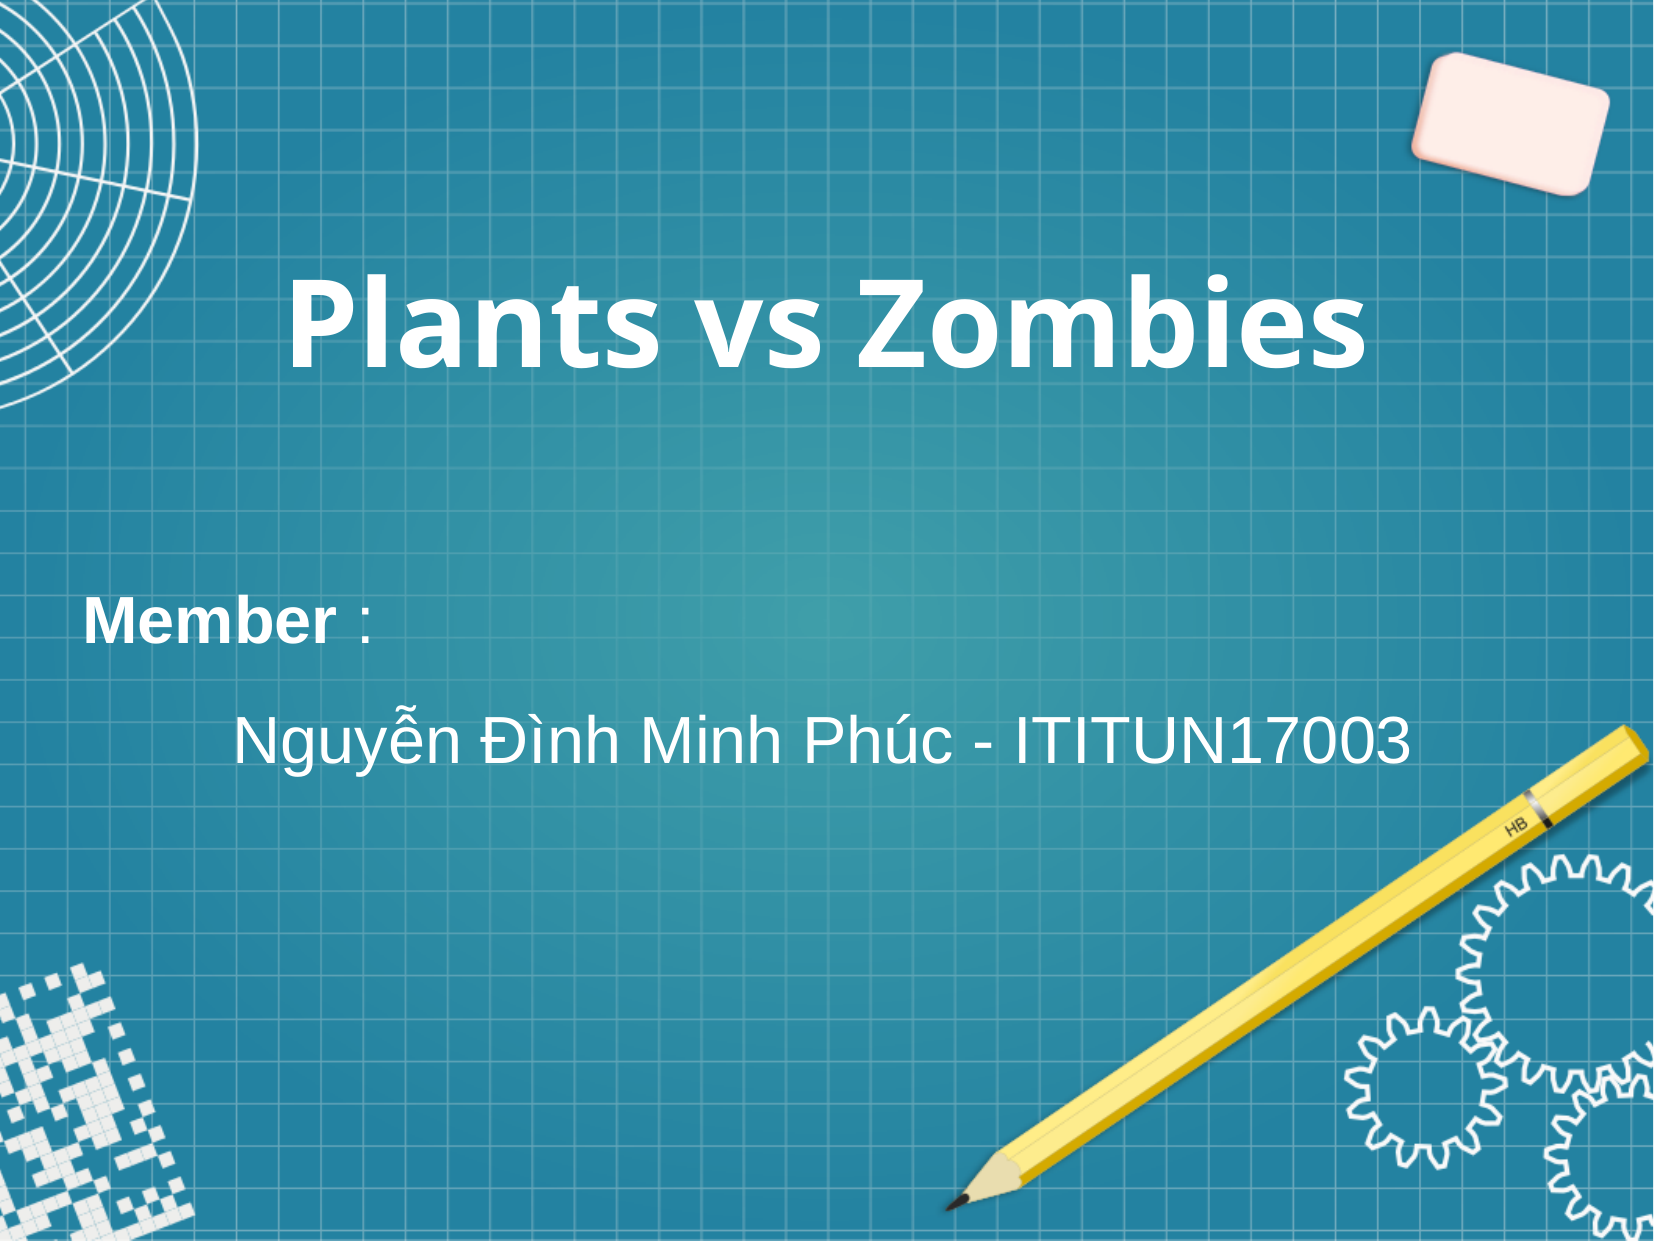

# Plants vs Zombies
Member :
		Nguyễn Đình Minh Phúc - ITITUN17003